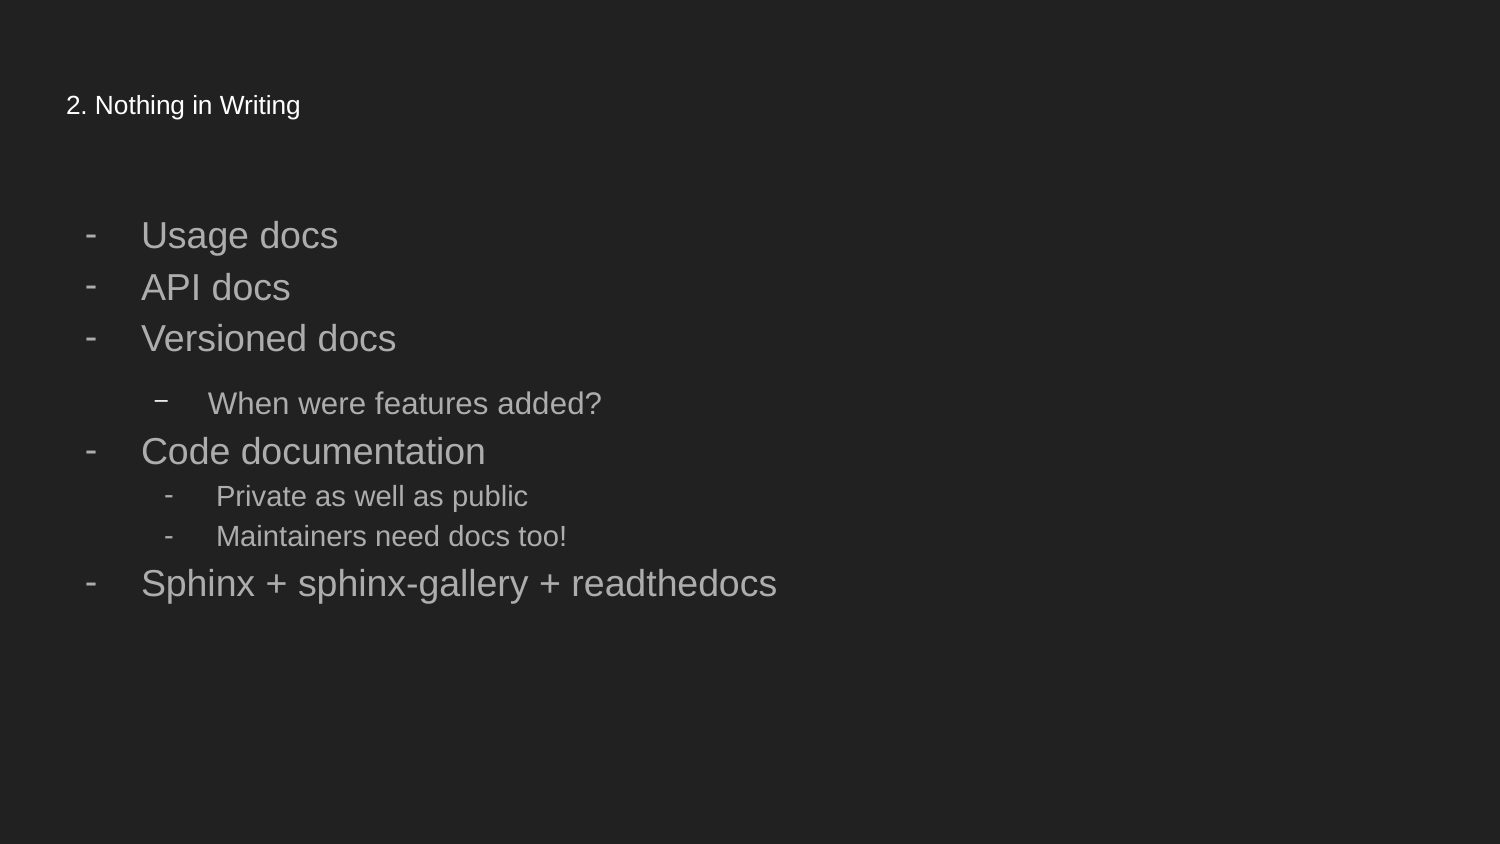

# 2. Nothing in Writing
Usage docs
API docs
Versioned docs
When were features added?
Code documentation
Private as well as public
Maintainers need docs too!
Sphinx + sphinx-gallery + readthedocs